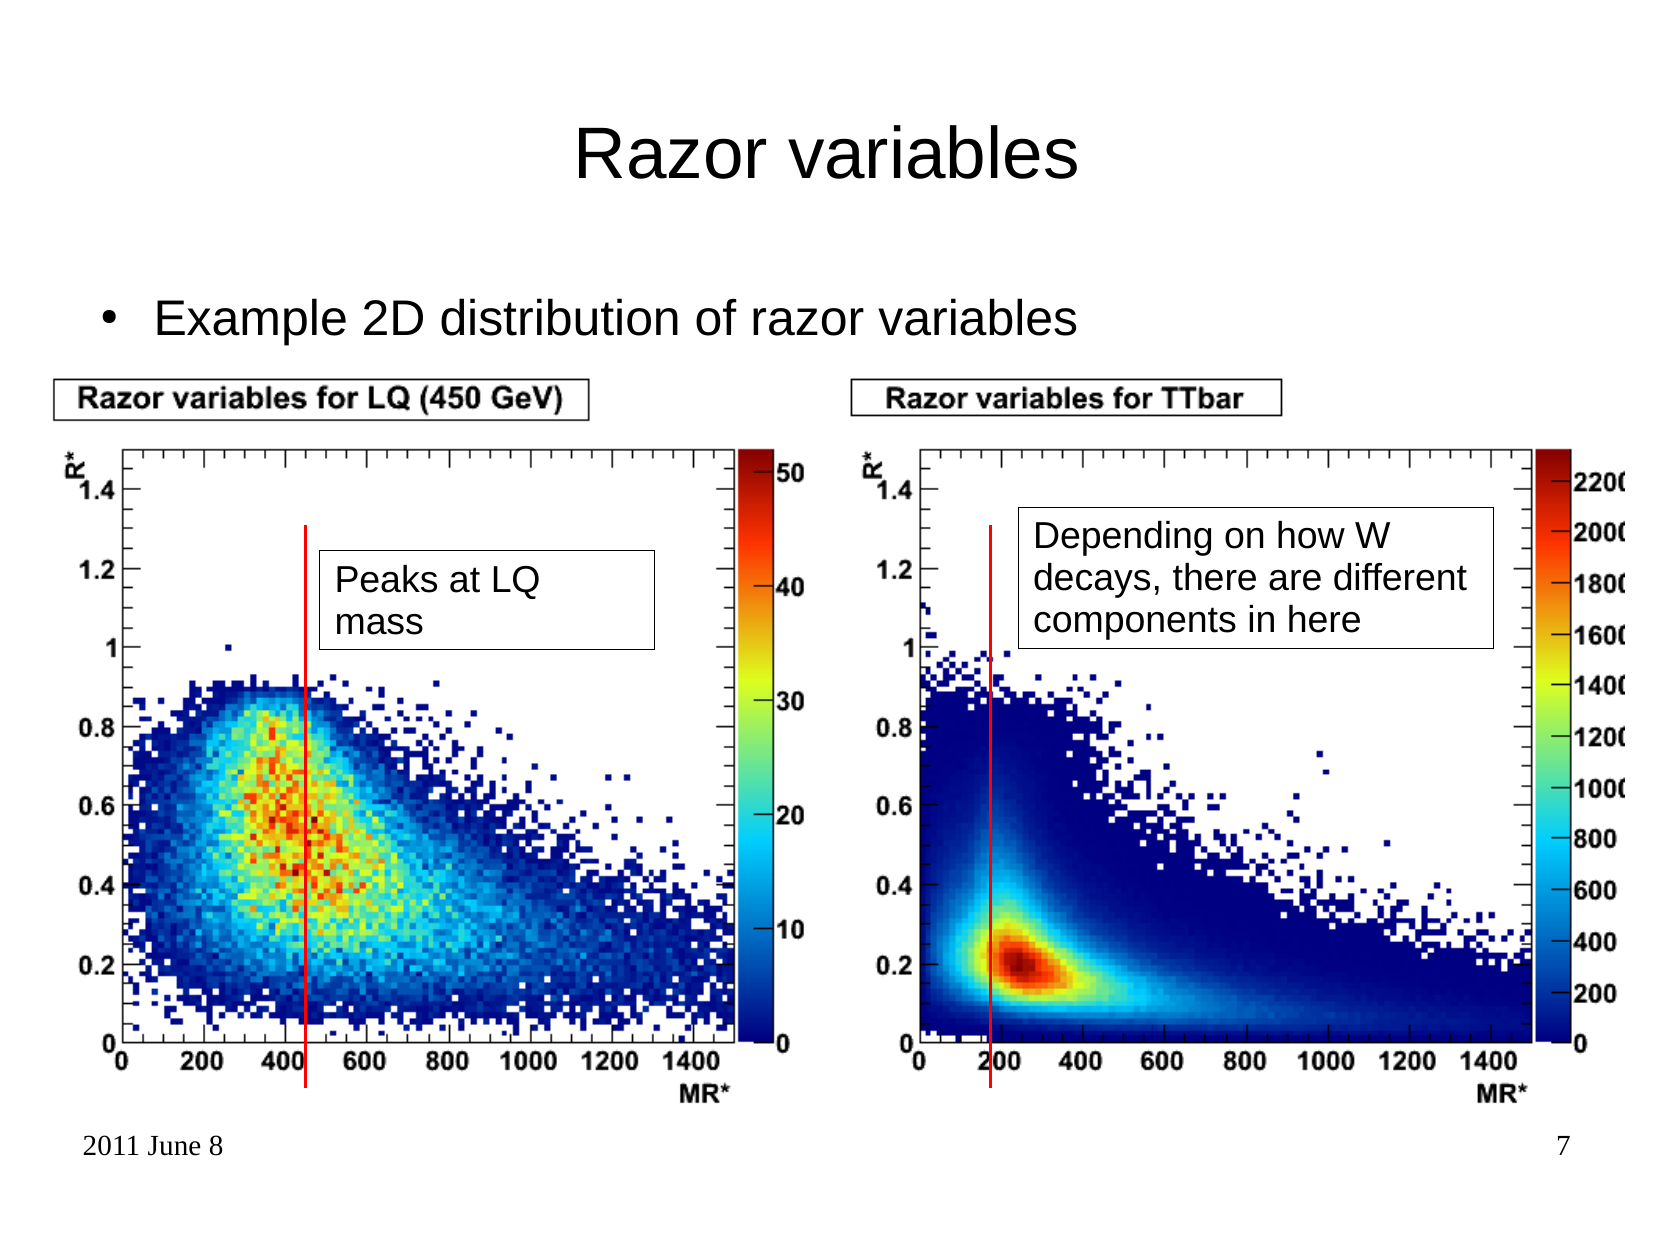

# Razor variables
Example 2D distribution of razor variables
Depending on how W decays, there are different components in here
Peaks at LQ mass
2011 June 8
7